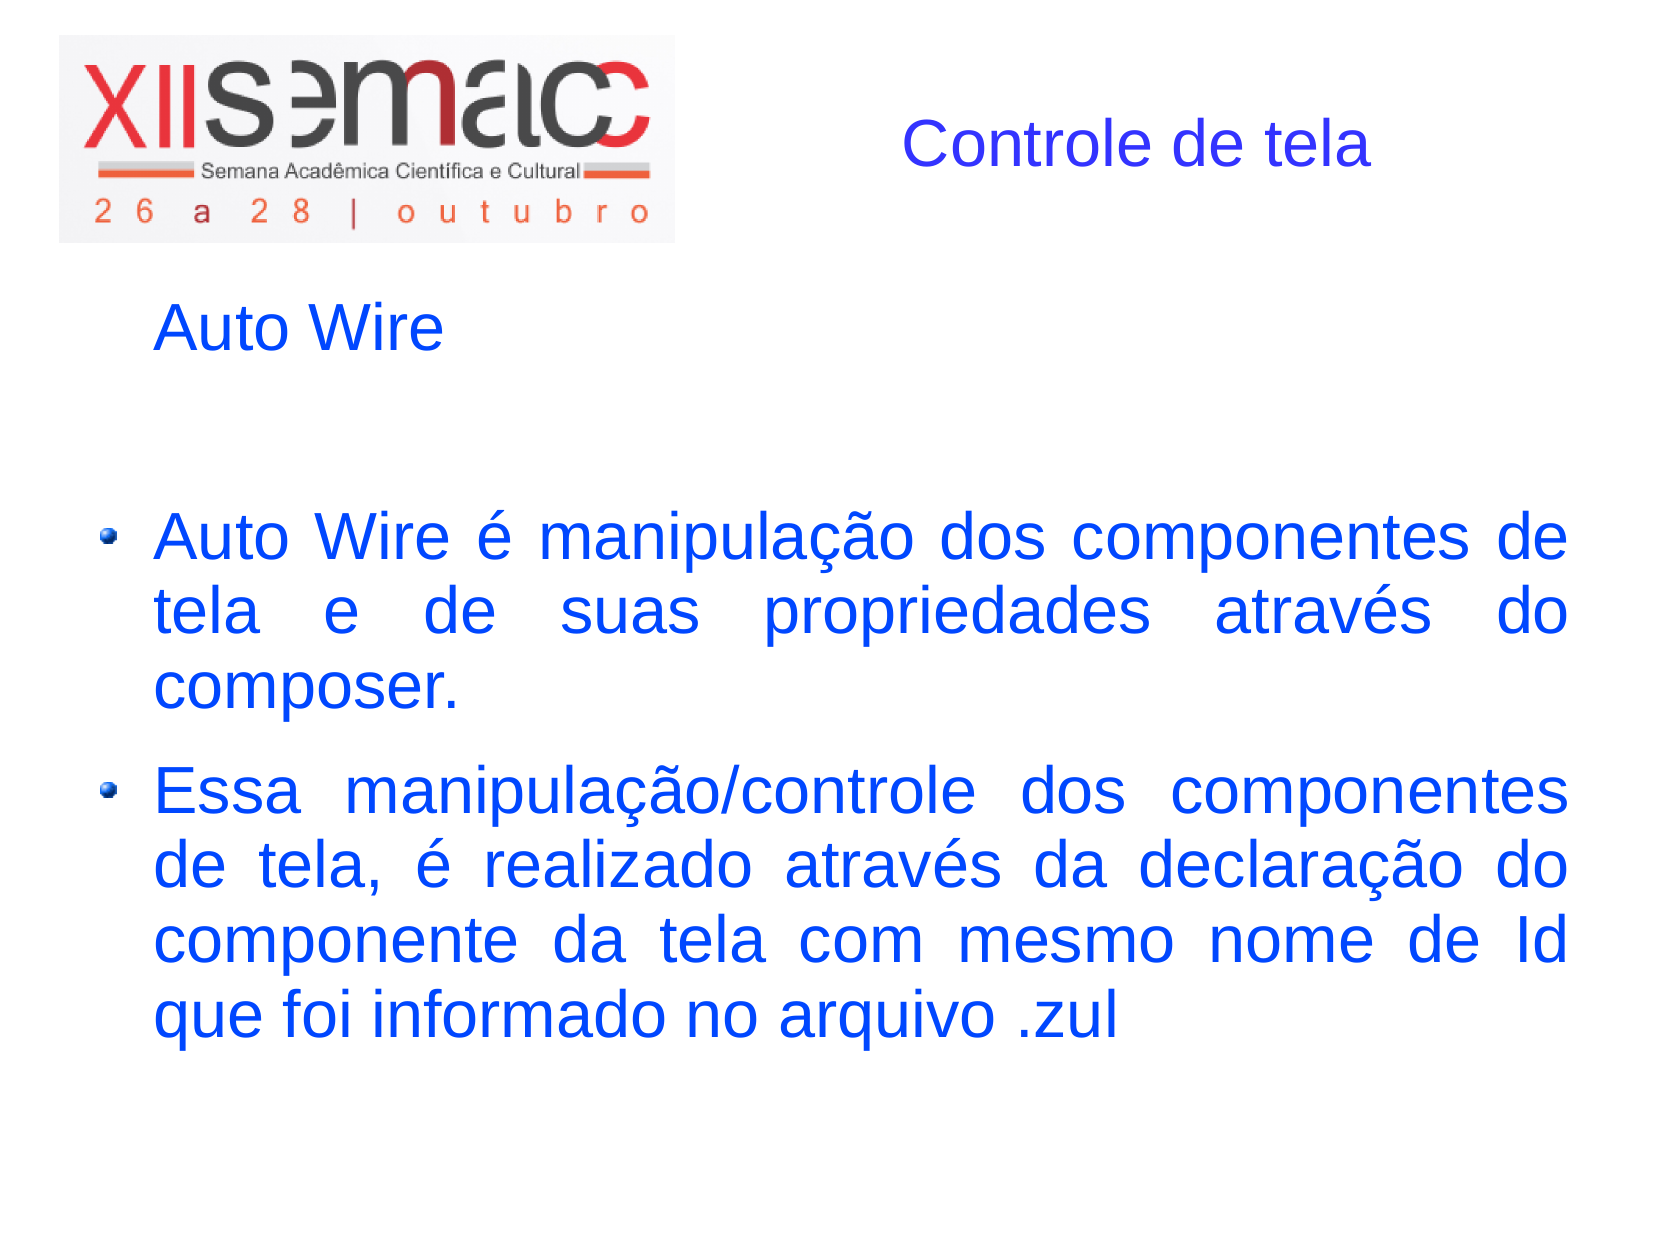

# Controle de tela
Auto Wire
Auto Wire é manipulação dos componentes de tela e de suas propriedades através do composer.
Essa manipulação/controle dos componentes de tela, é realizado através da declaração do componente da tela com mesmo nome de Id que foi informado no arquivo .zul